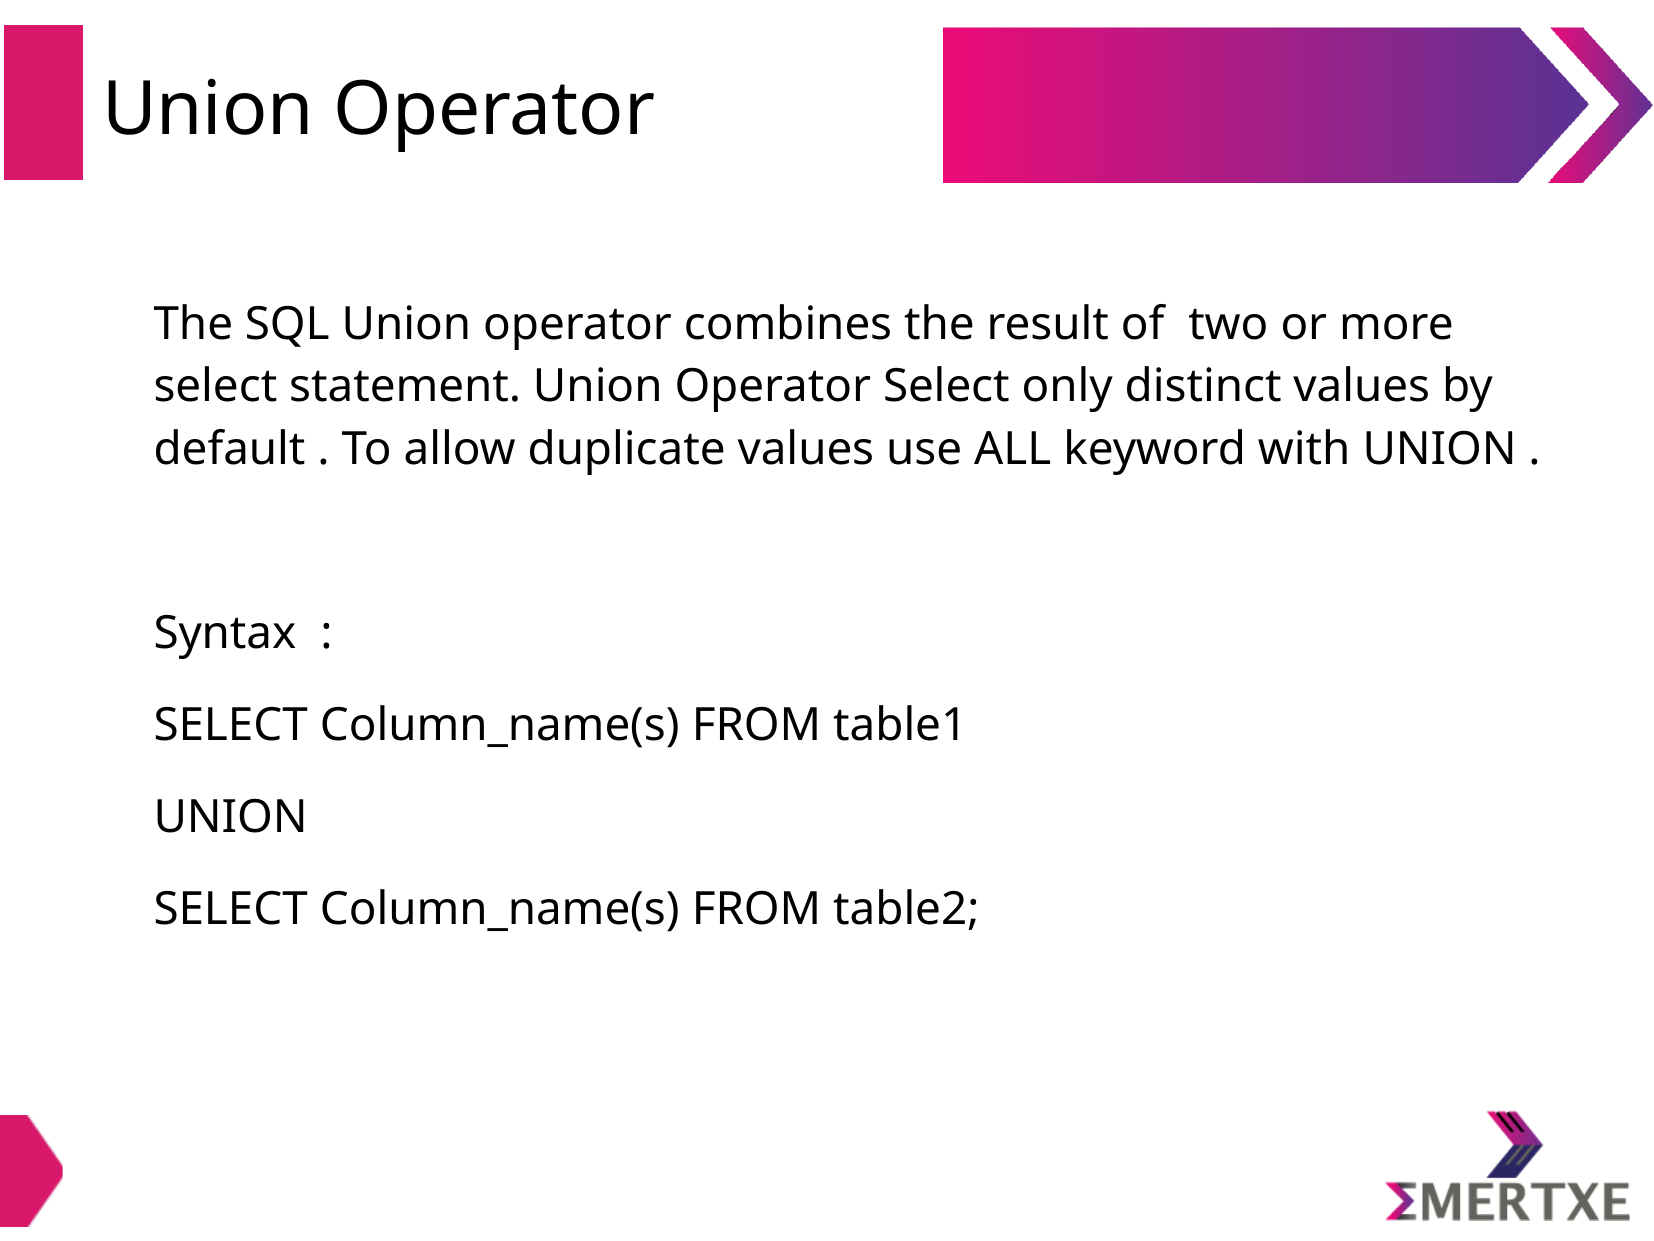

# Union Operator
The SQL Union operator combines the result of two or more select statement. Union Operator Select only distinct values by default . To allow duplicate values use ALL keyword with UNION .
Syntax :
SELECT Column_name(s) FROM table1
UNION
SELECT Column_name(s) FROM table2;